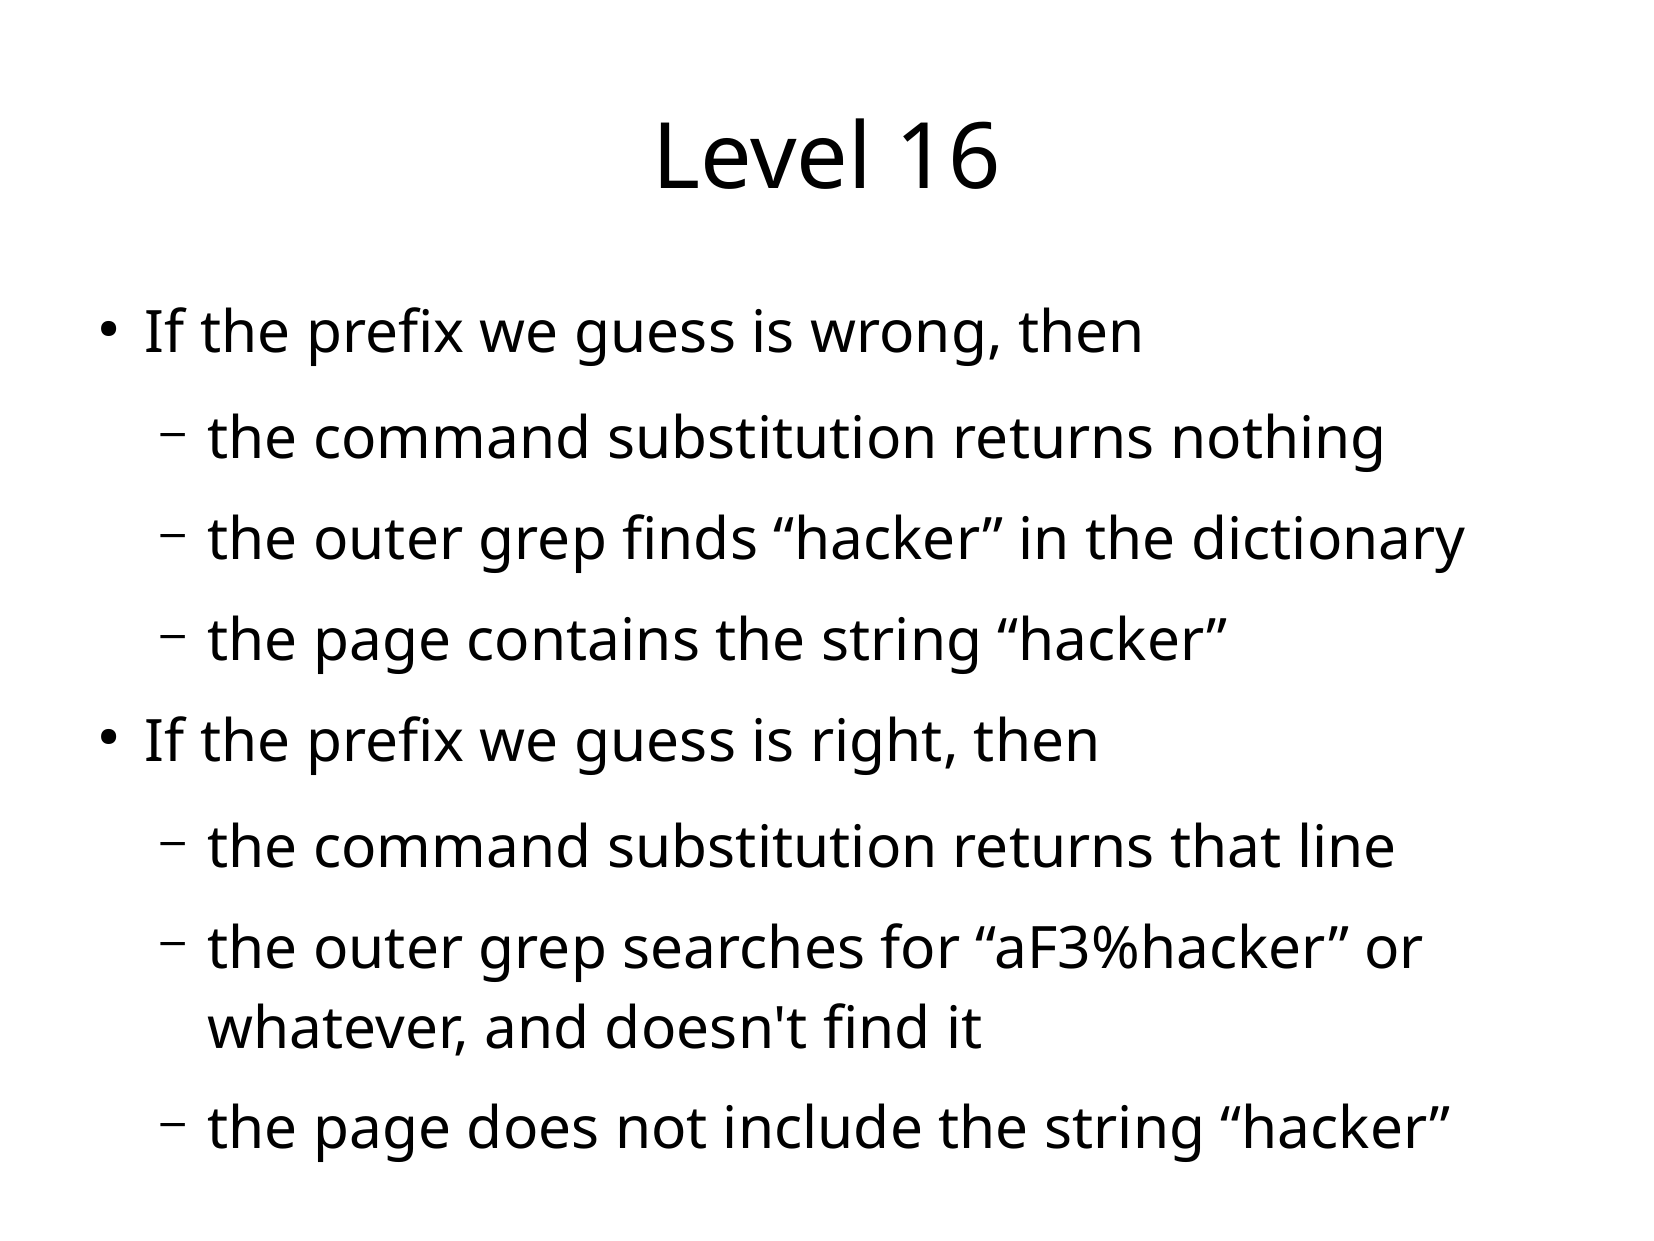

# Level 16
If the prefix we guess is wrong, then
the command substitution returns nothing
the outer grep finds “hacker” in the dictionary
the page contains the string “hacker”
If the prefix we guess is right, then
the command substitution returns that line
the outer grep searches for “aF3%hacker” or whatever, and doesn't find it
the page does not include the string “hacker”